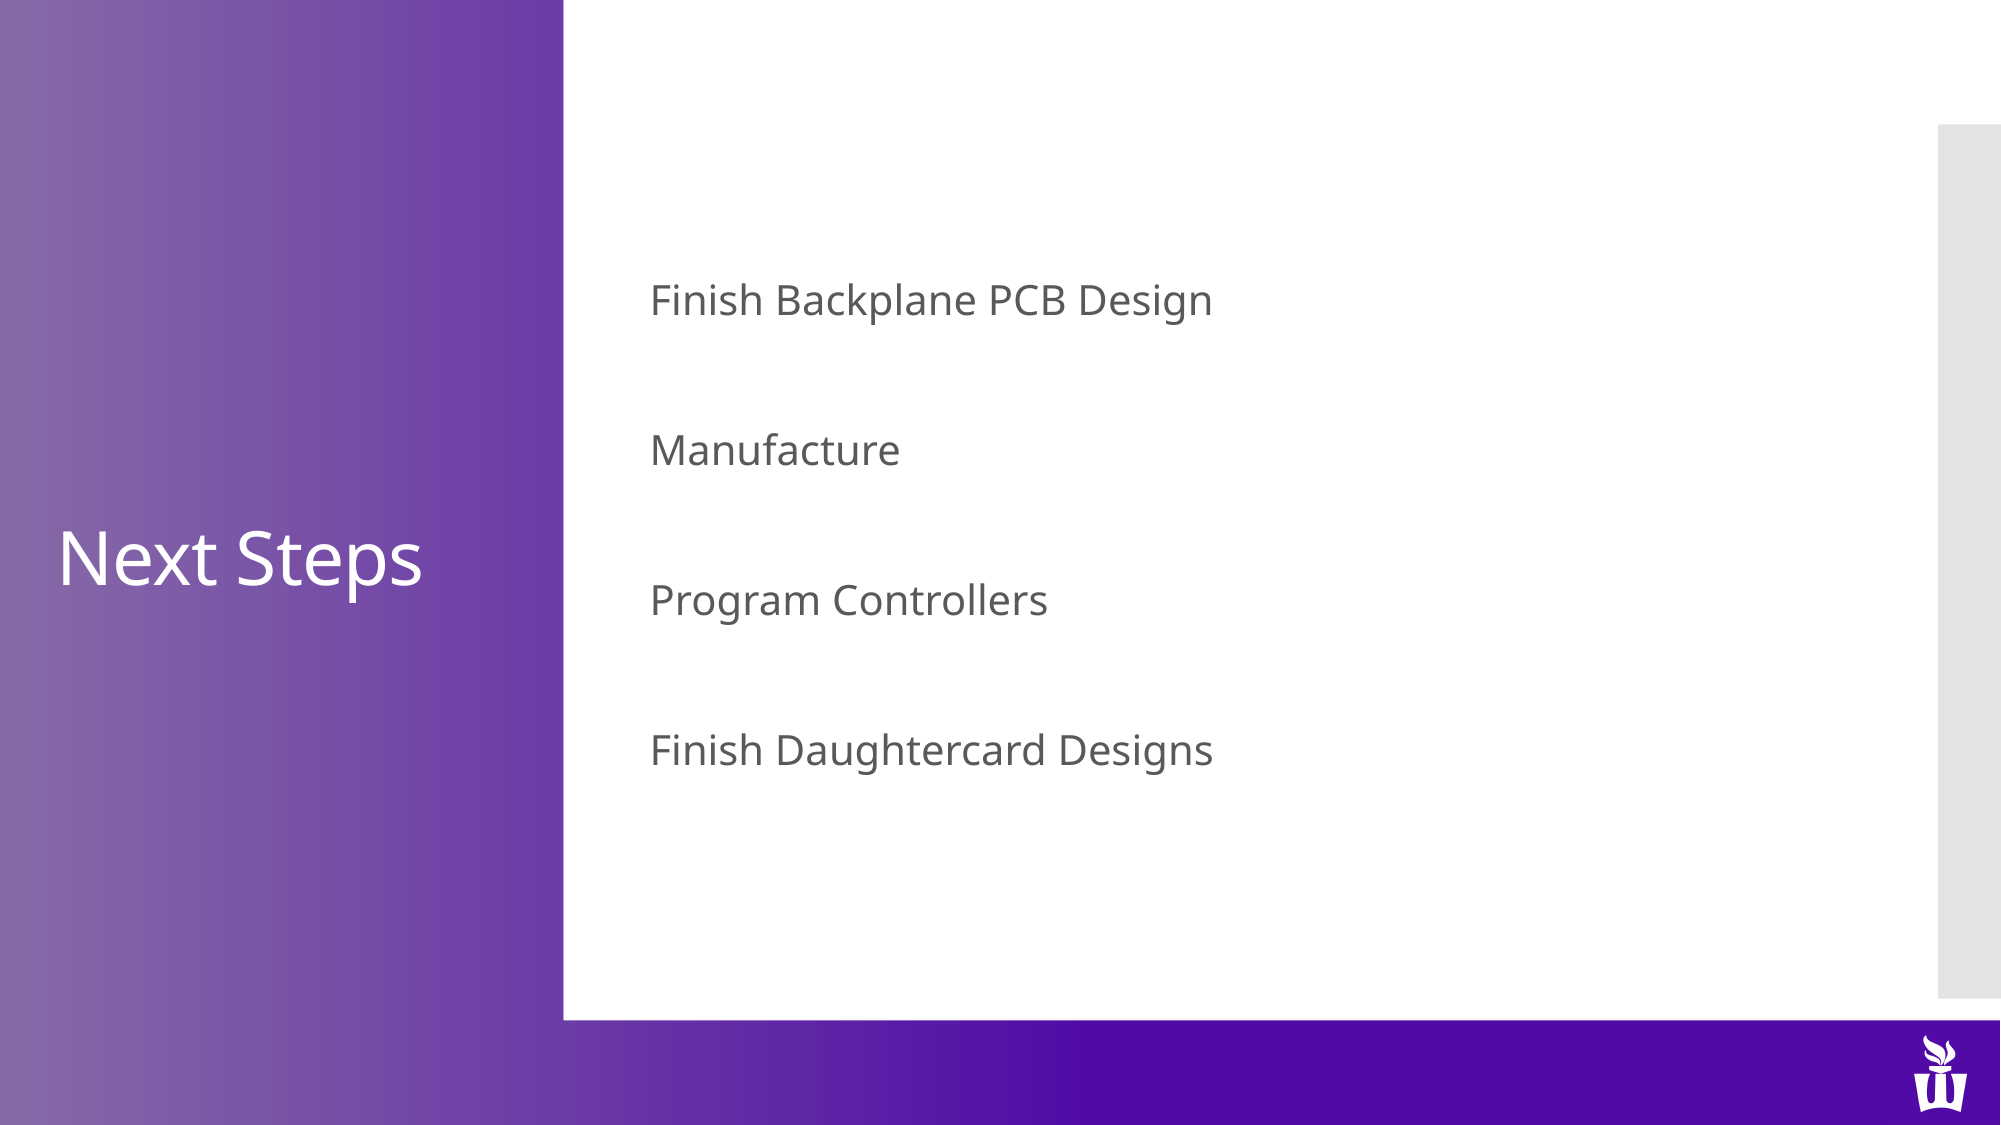

Finish Backplane PCB Design
Manufacture
Program Controllers
Finish Daughtercard Designs
Next Steps